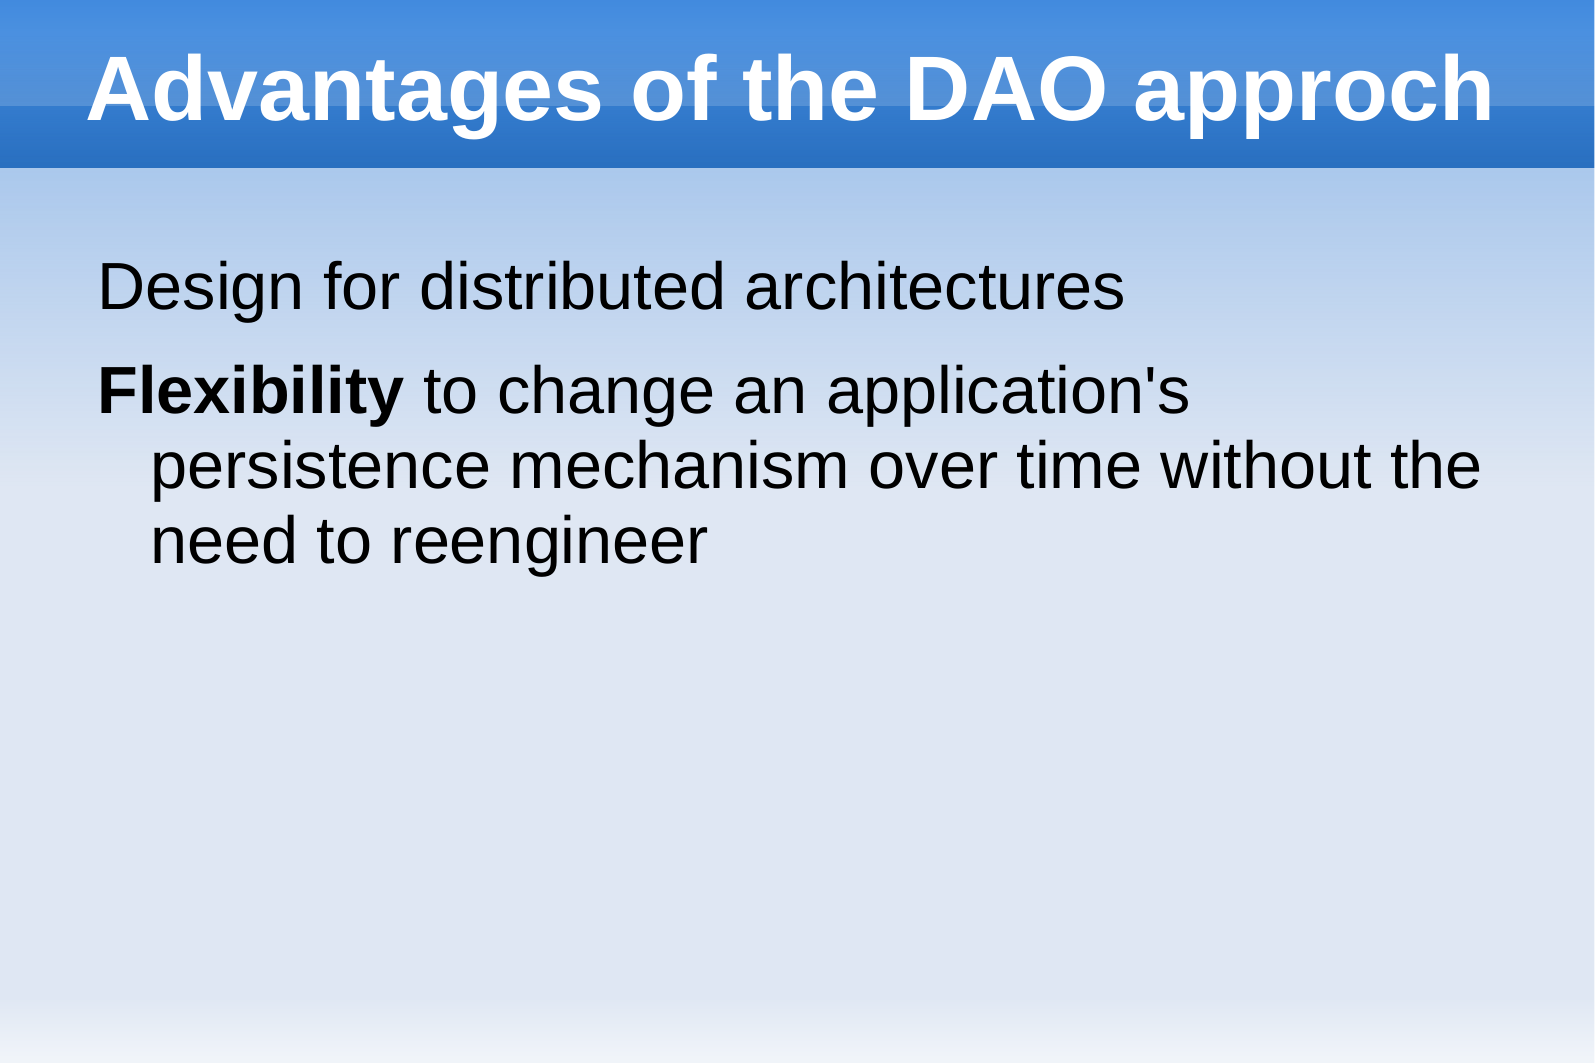

# Advantages of the DAO approch
Design for distributed architectures
Flexibility to change an application's persistence mechanism over time without the need to reengineer